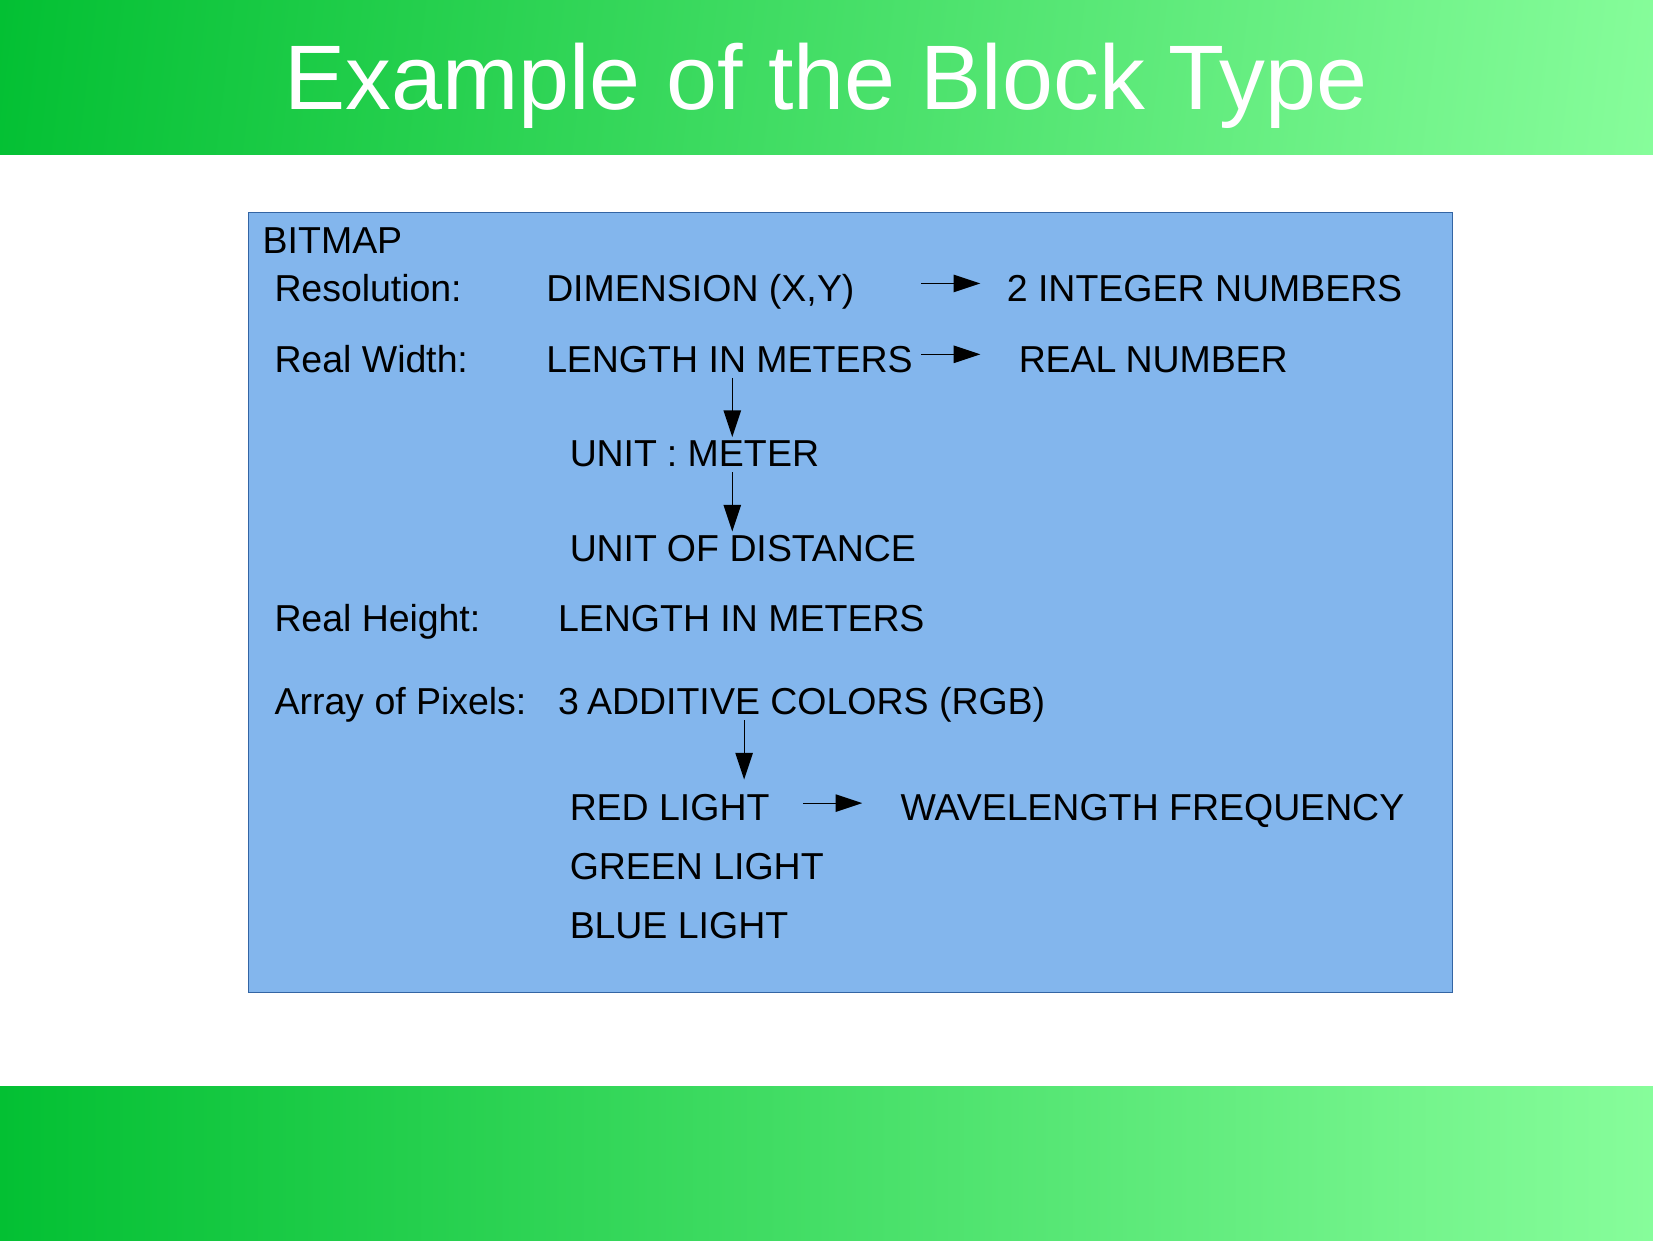

# Example of the Block Type
BITMAP
Resolution:
DIMENSION (X,Y)
2 INTEGER NUMBERS
Real Width:
LENGTH IN METERS
REAL NUMBER
UNIT : METER
UNIT OF DISTANCE
Real Height:
LENGTH IN METERS
Array of Pixels:
3 ADDITIVE COLORS (RGB)
RED LIGHT
WAVELENGTH FREQUENCY
GREEN LIGHT
BLUE LIGHT